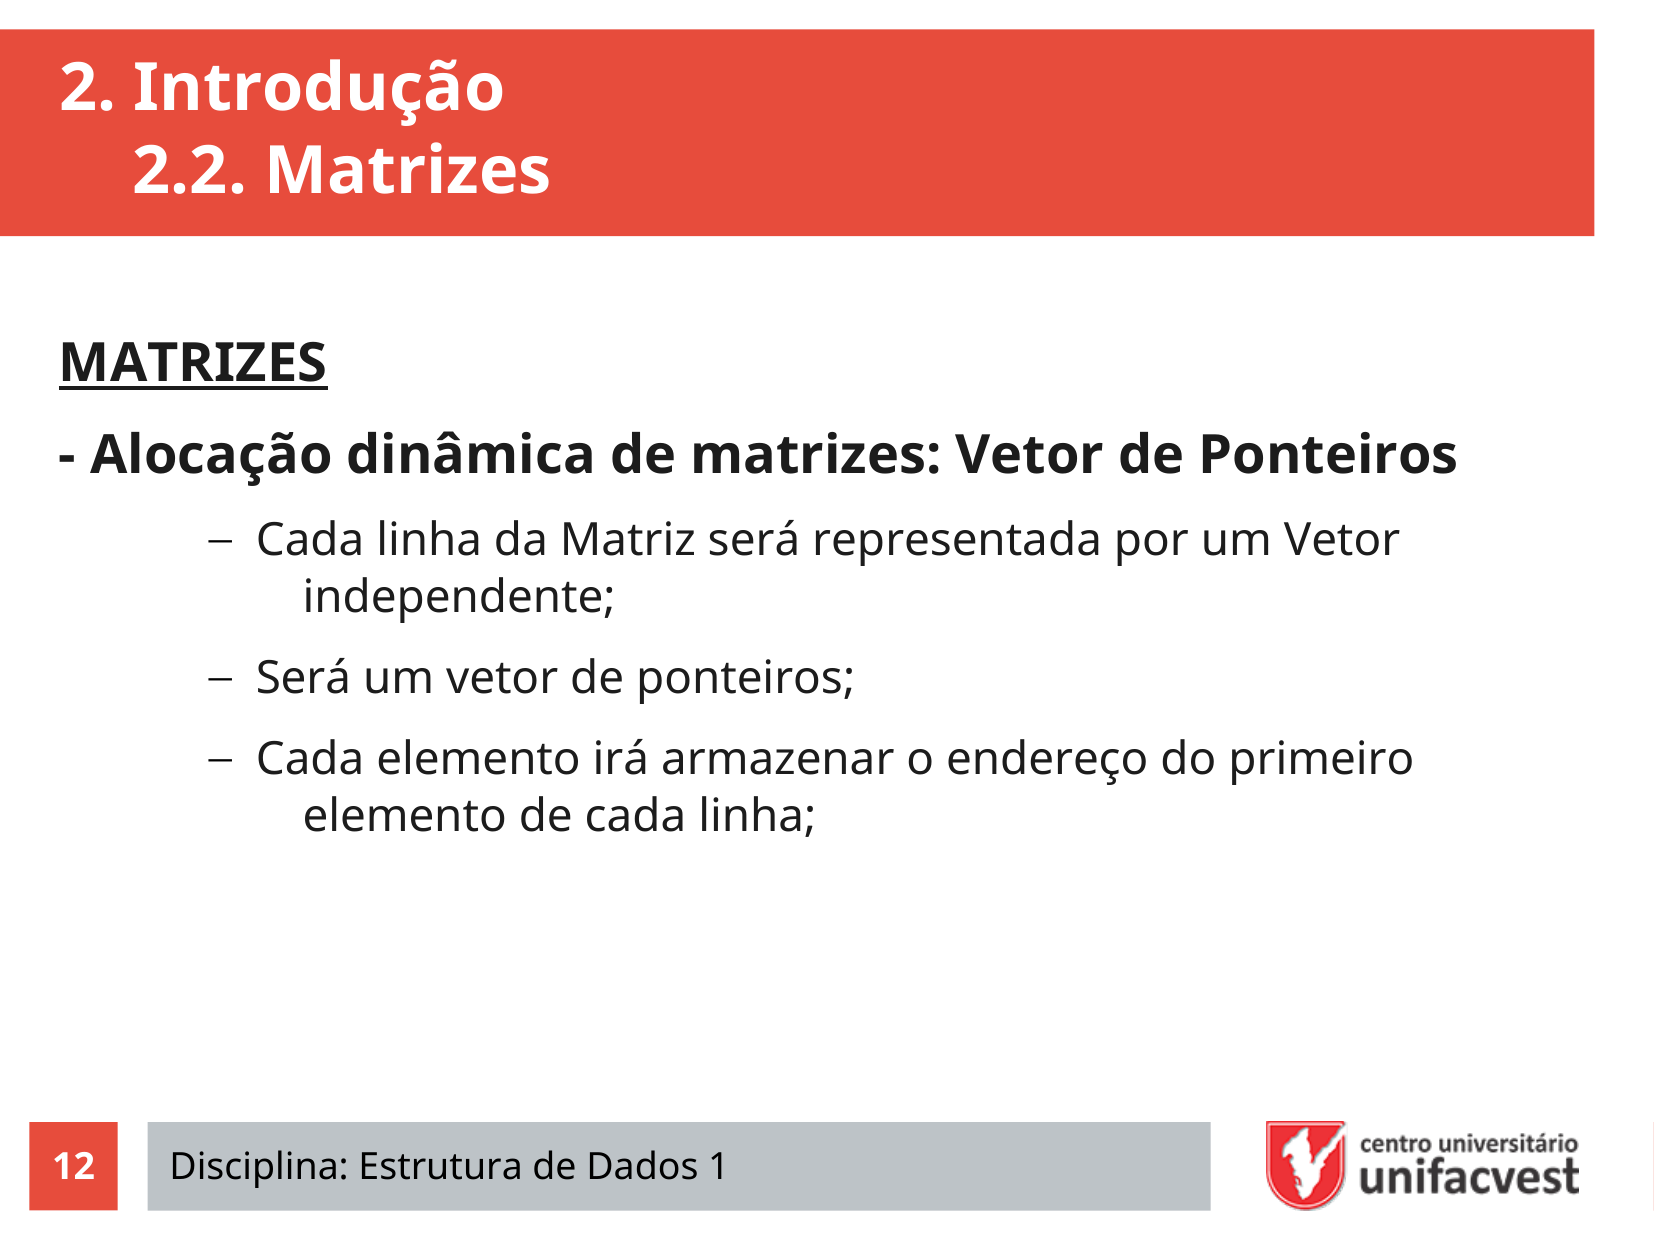

# 2. Introdução 2.2. Matrizes
MATRIZES
- Alocação dinâmica de matrizes: Vetor de Ponteiros
Cada linha da Matriz será representada por um Vetor independente;
Será um vetor de ponteiros;
Cada elemento irá armazenar o endereço do primeiro elemento de cada linha;
12
Disciplina: Estrutura de Dados 1